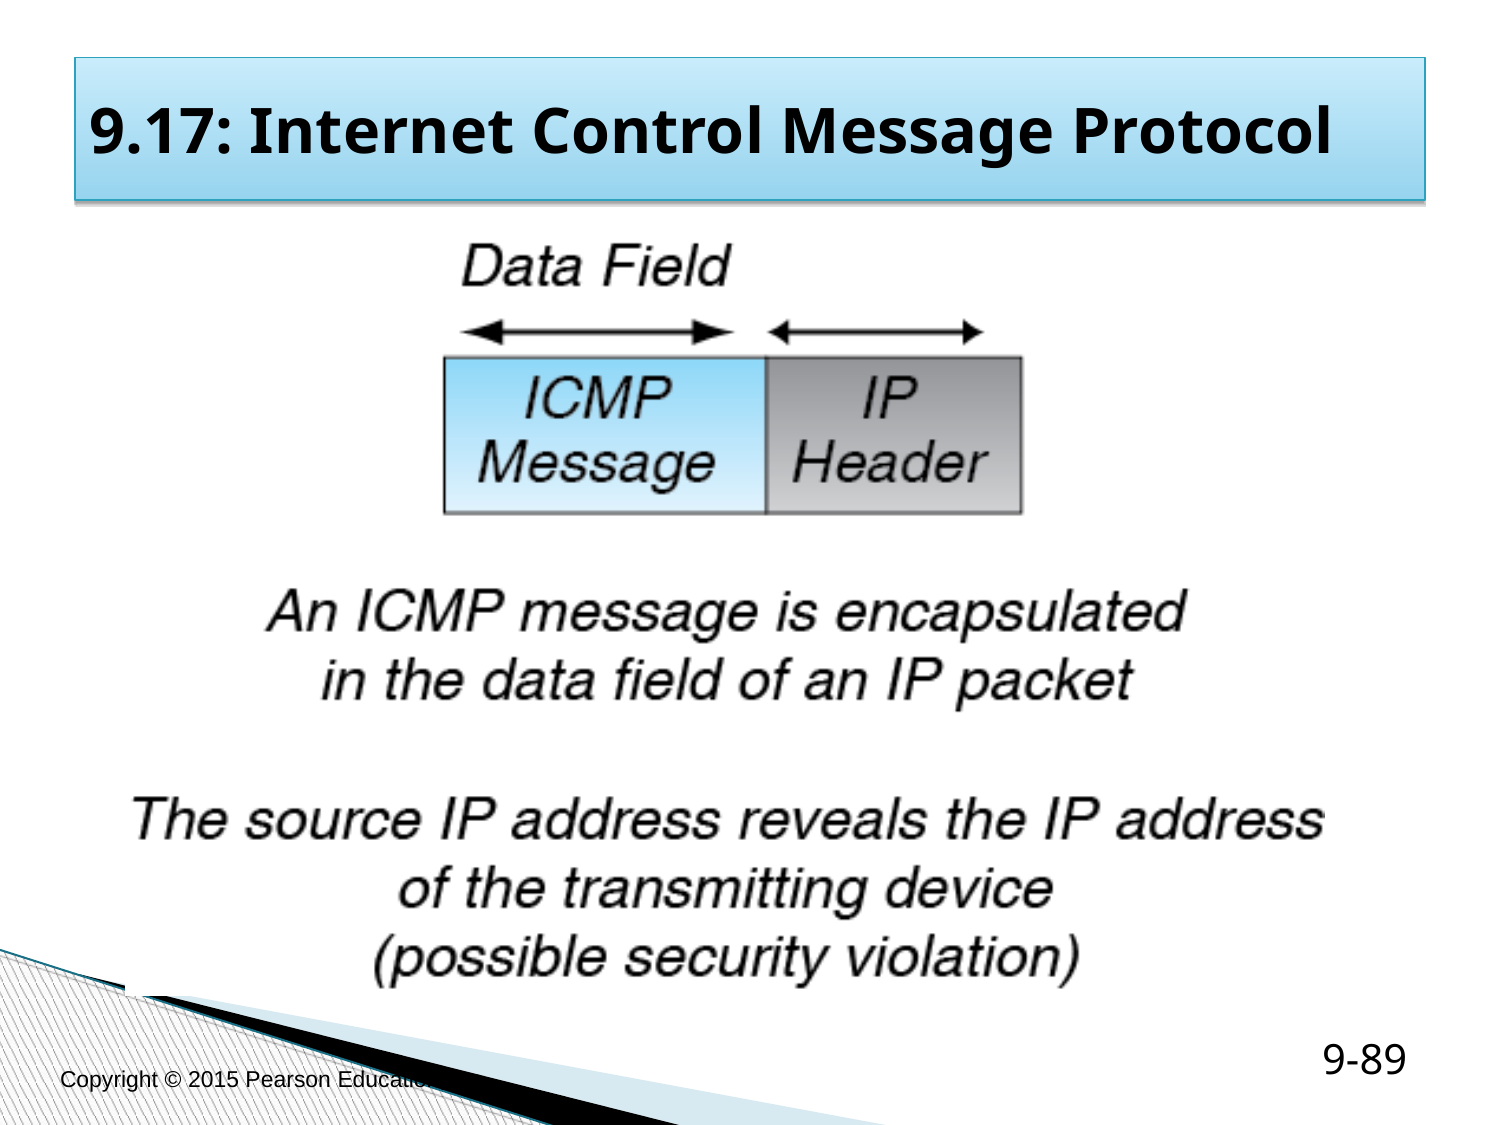

# 9.17: Internet Control Message Protocol
Copyright © 2015 Pearson Education, Inc.